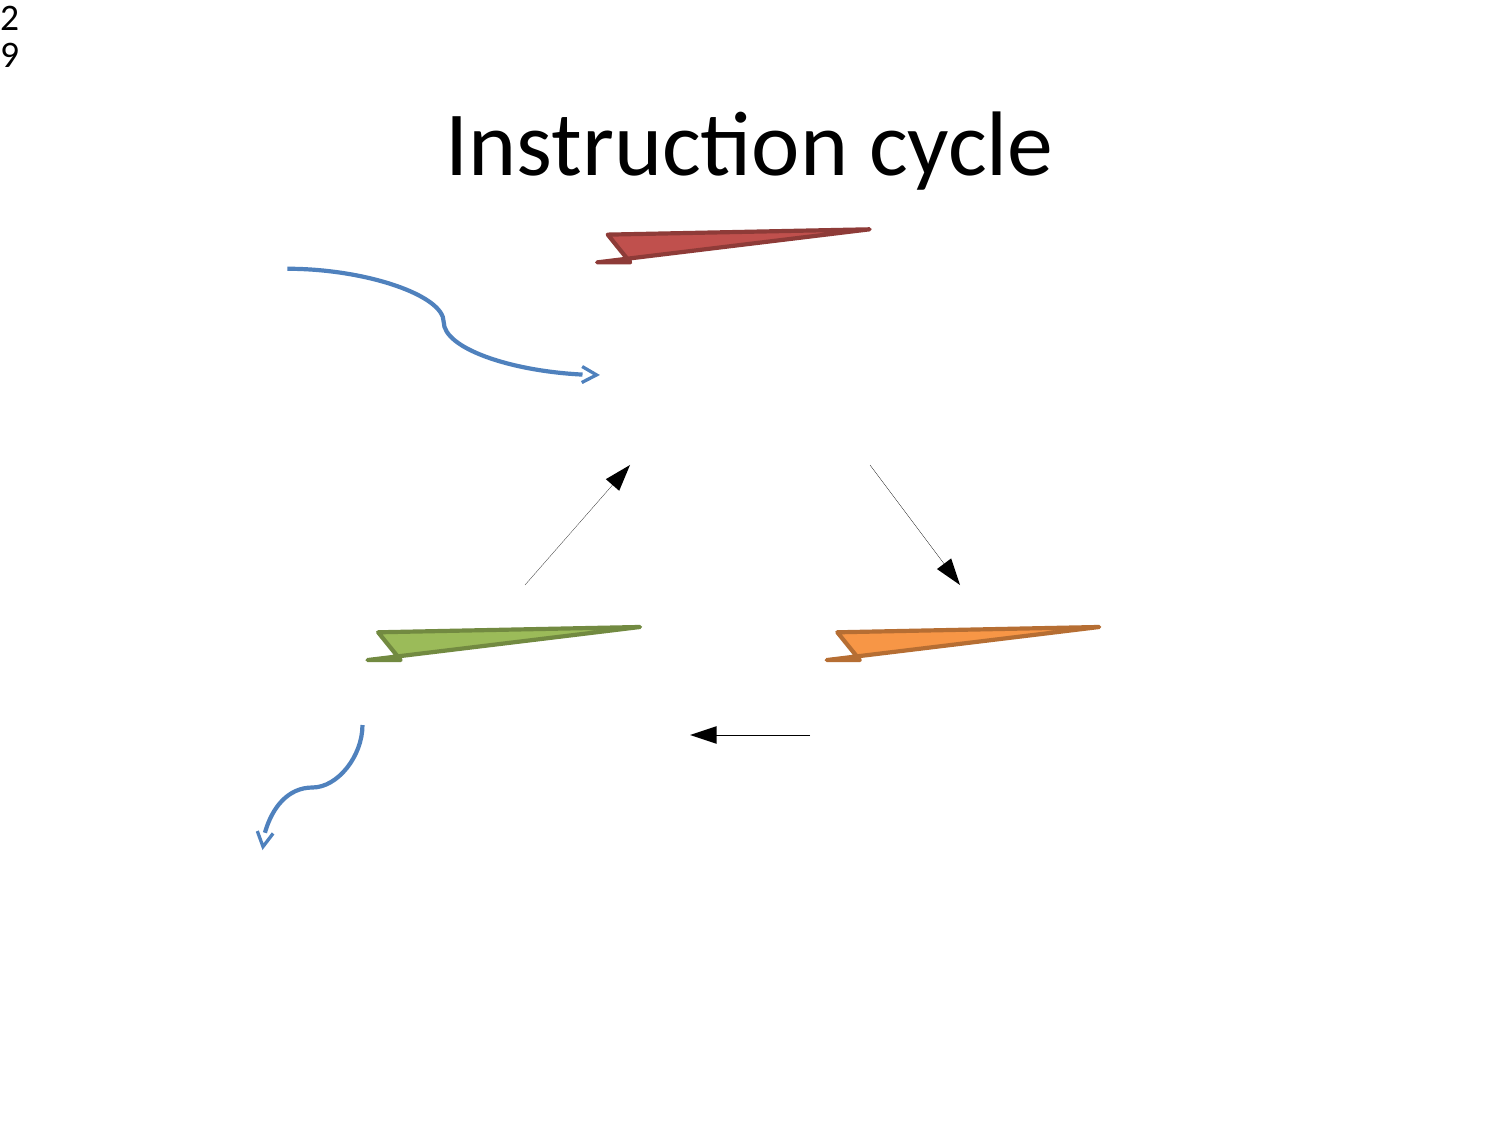

Decode – decode fetched instruction
Execute – execute fetched instruction
Fetch – fetch
# Instruction cycle
Start
Fetch – fetch next instruction from memory
Execute – execute fetched instruction
Decode – decode fetched instruction
End